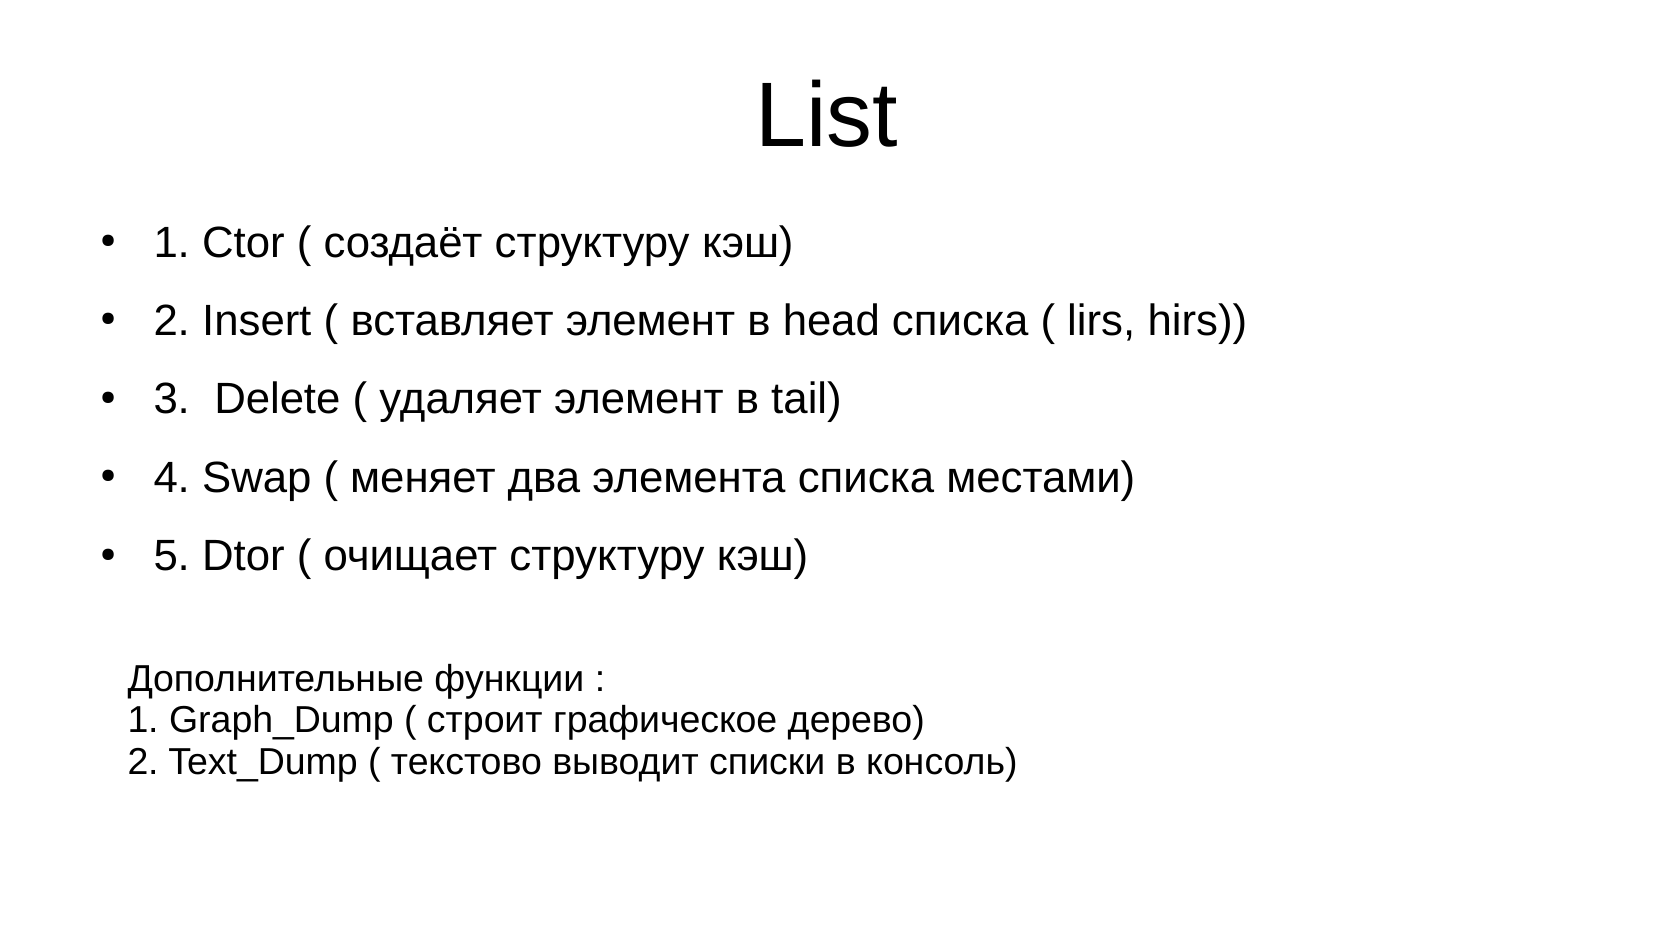

# List
1. Ctor ( создаёт структуру кэш)
2. Insert ( вставляет элемент в head списка ( lirs, hirs))
3. Delete ( удаляет элемент в tail)
4. Swap ( меняет два элемента списка местами)
5. Dtor ( очищает структуру кэш)
Дополнительные функции :
1. Graph_Dump ( строит графическое дерево)
2. Text_Dump ( текстово выводит списки в консоль)